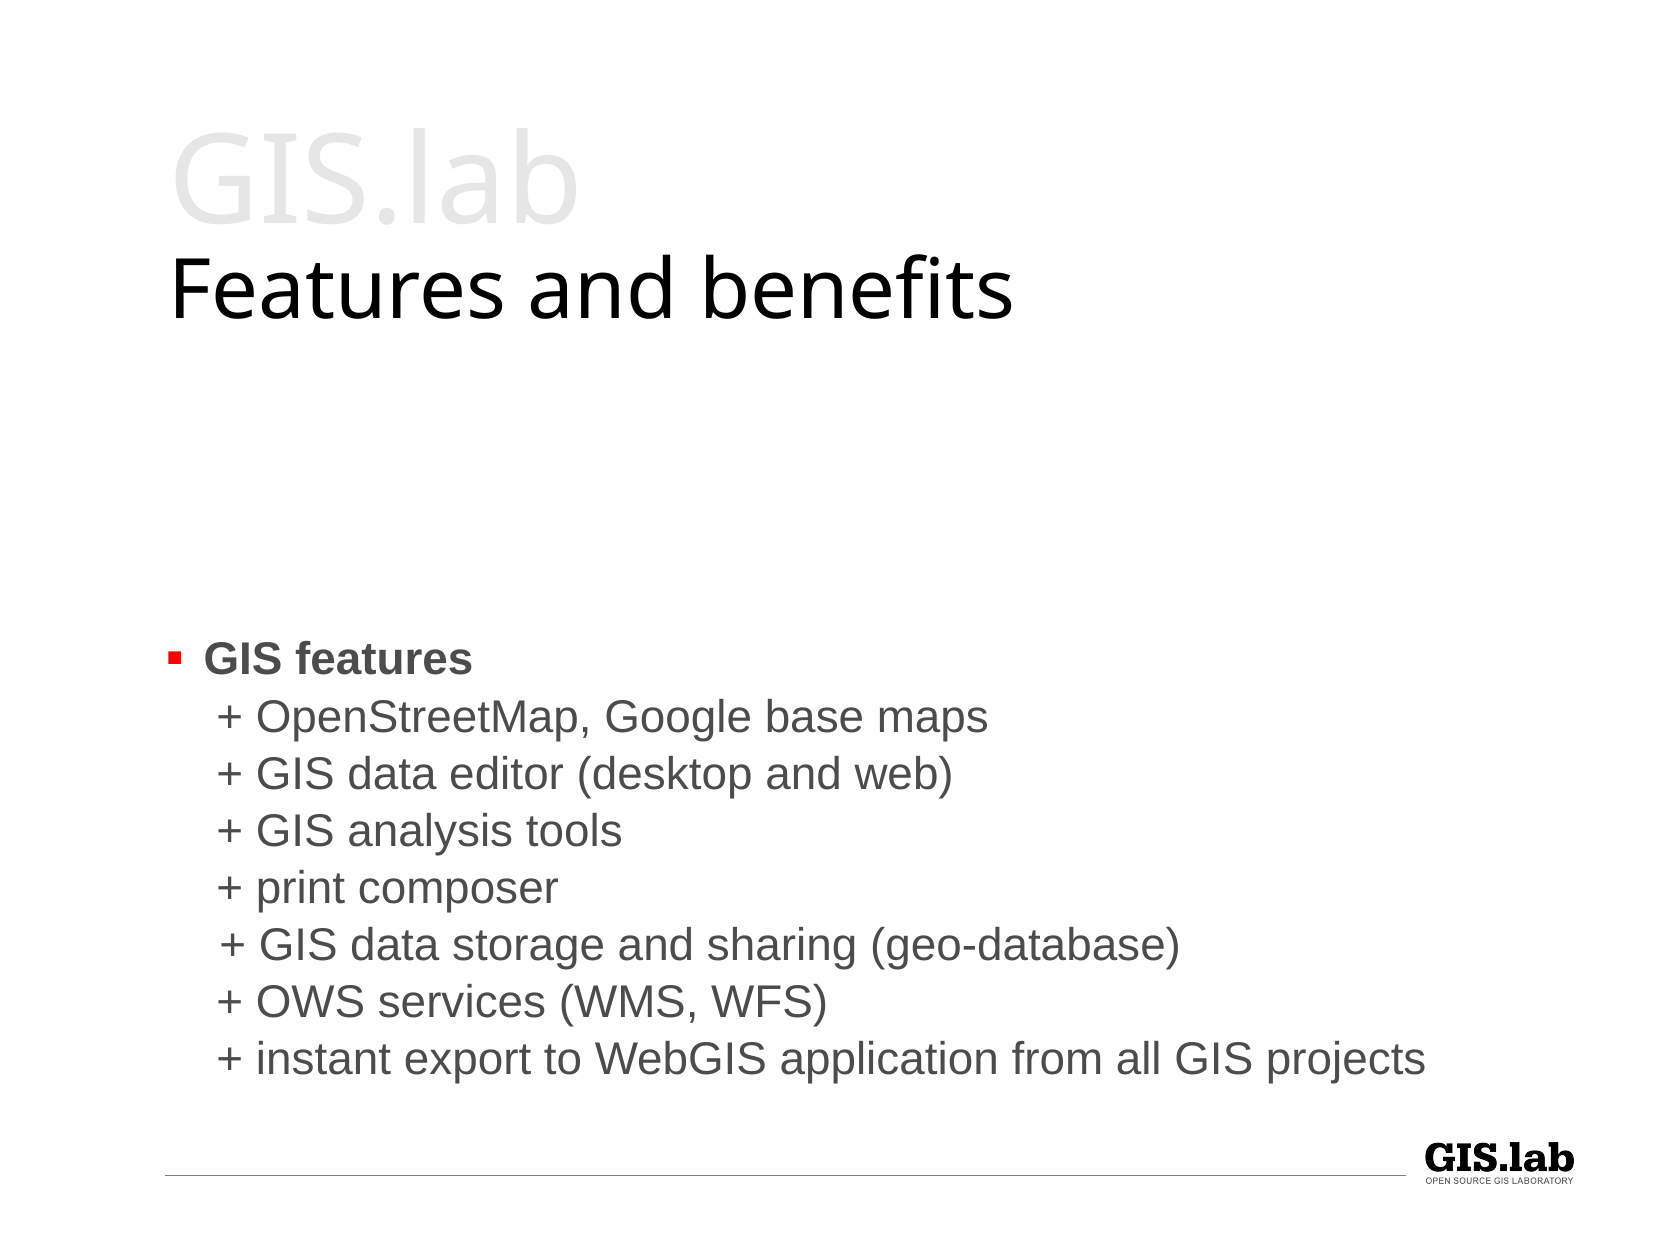

GIS.lab
Features and benefits
GIS features
 + OpenStreetMap, Google base maps
 + GIS data editor (desktop and web)
 + GIS analysis tools
 + print composer
 + GIS data storage and sharing (geo-database)
 + OWS services (WMS, WFS)
 + instant export to WebGIS application from all GIS projects